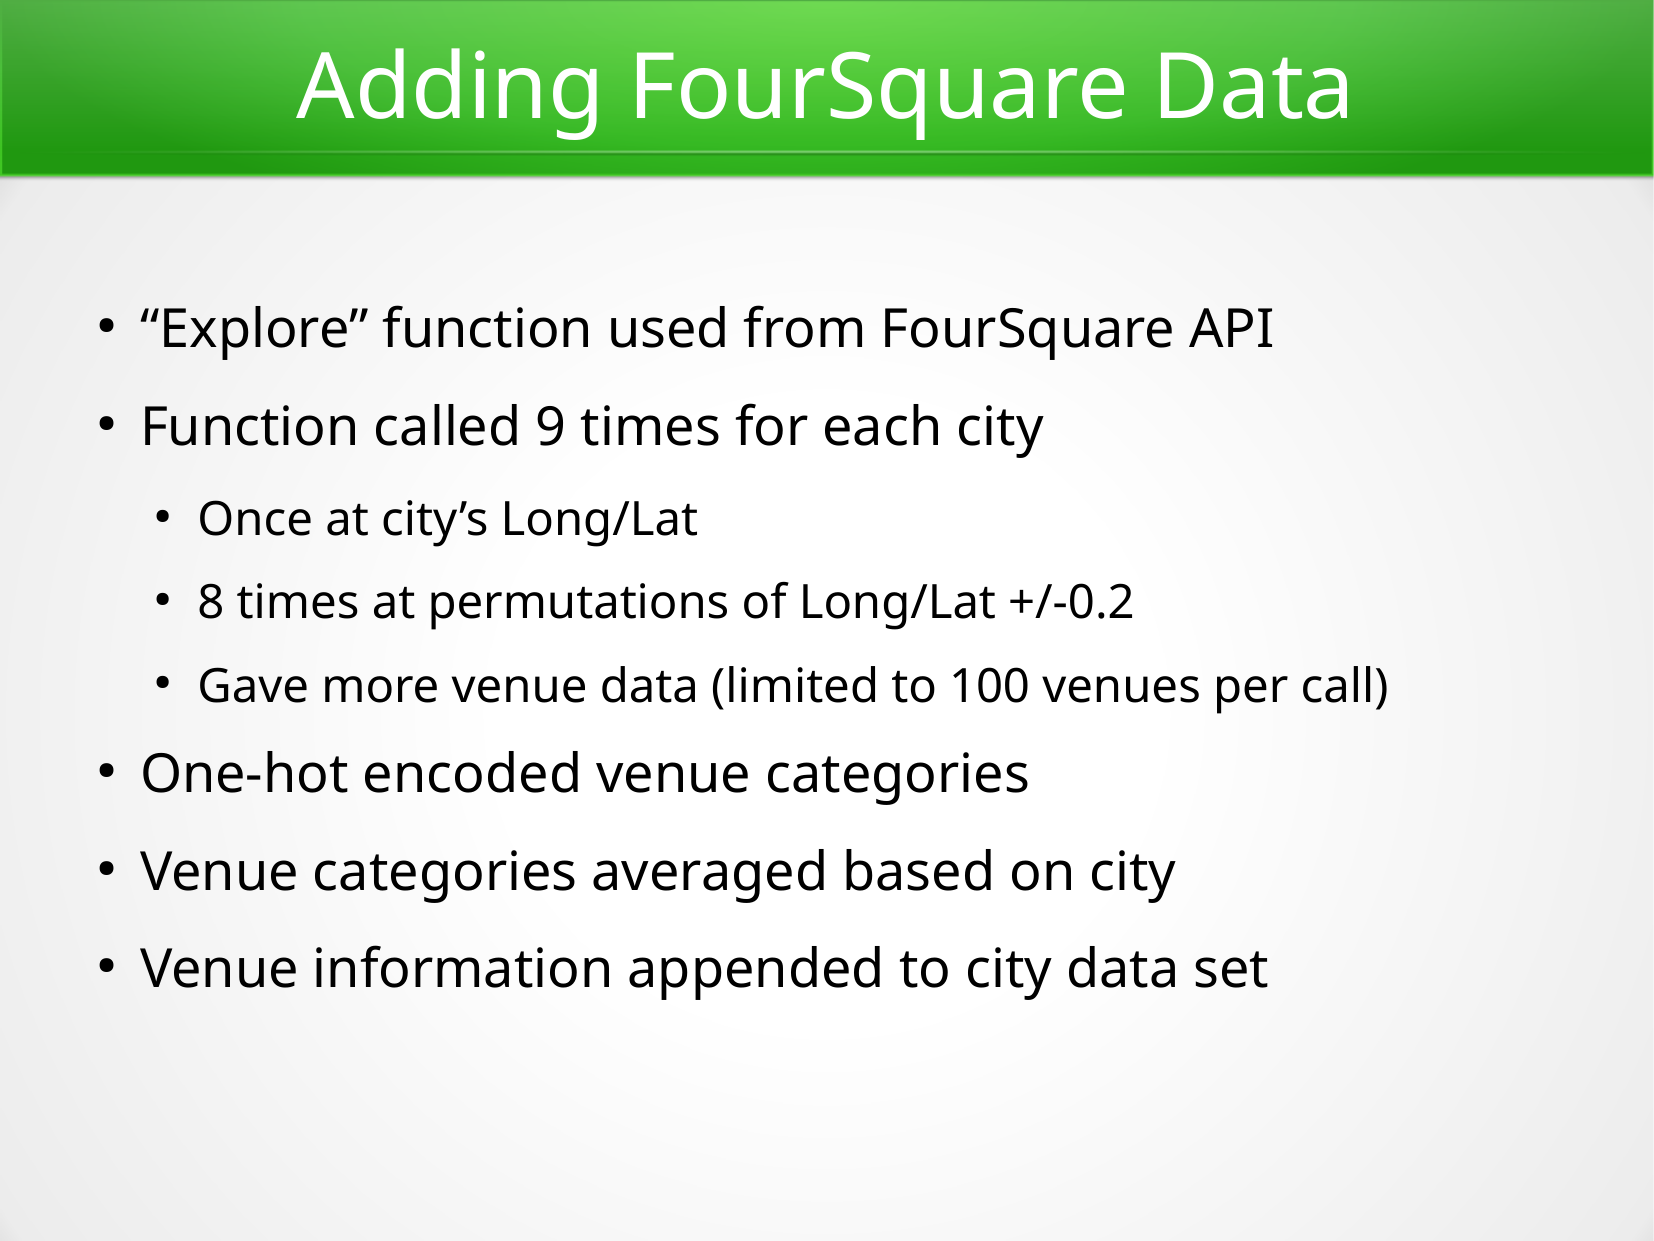

# Adding FourSquare Data
“Explore” function used from FourSquare API
Function called 9 times for each city
Once at city’s Long/Lat
8 times at permutations of Long/Lat +/-0.2
Gave more venue data (limited to 100 venues per call)
One-hot encoded venue categories
Venue categories averaged based on city
Venue information appended to city data set